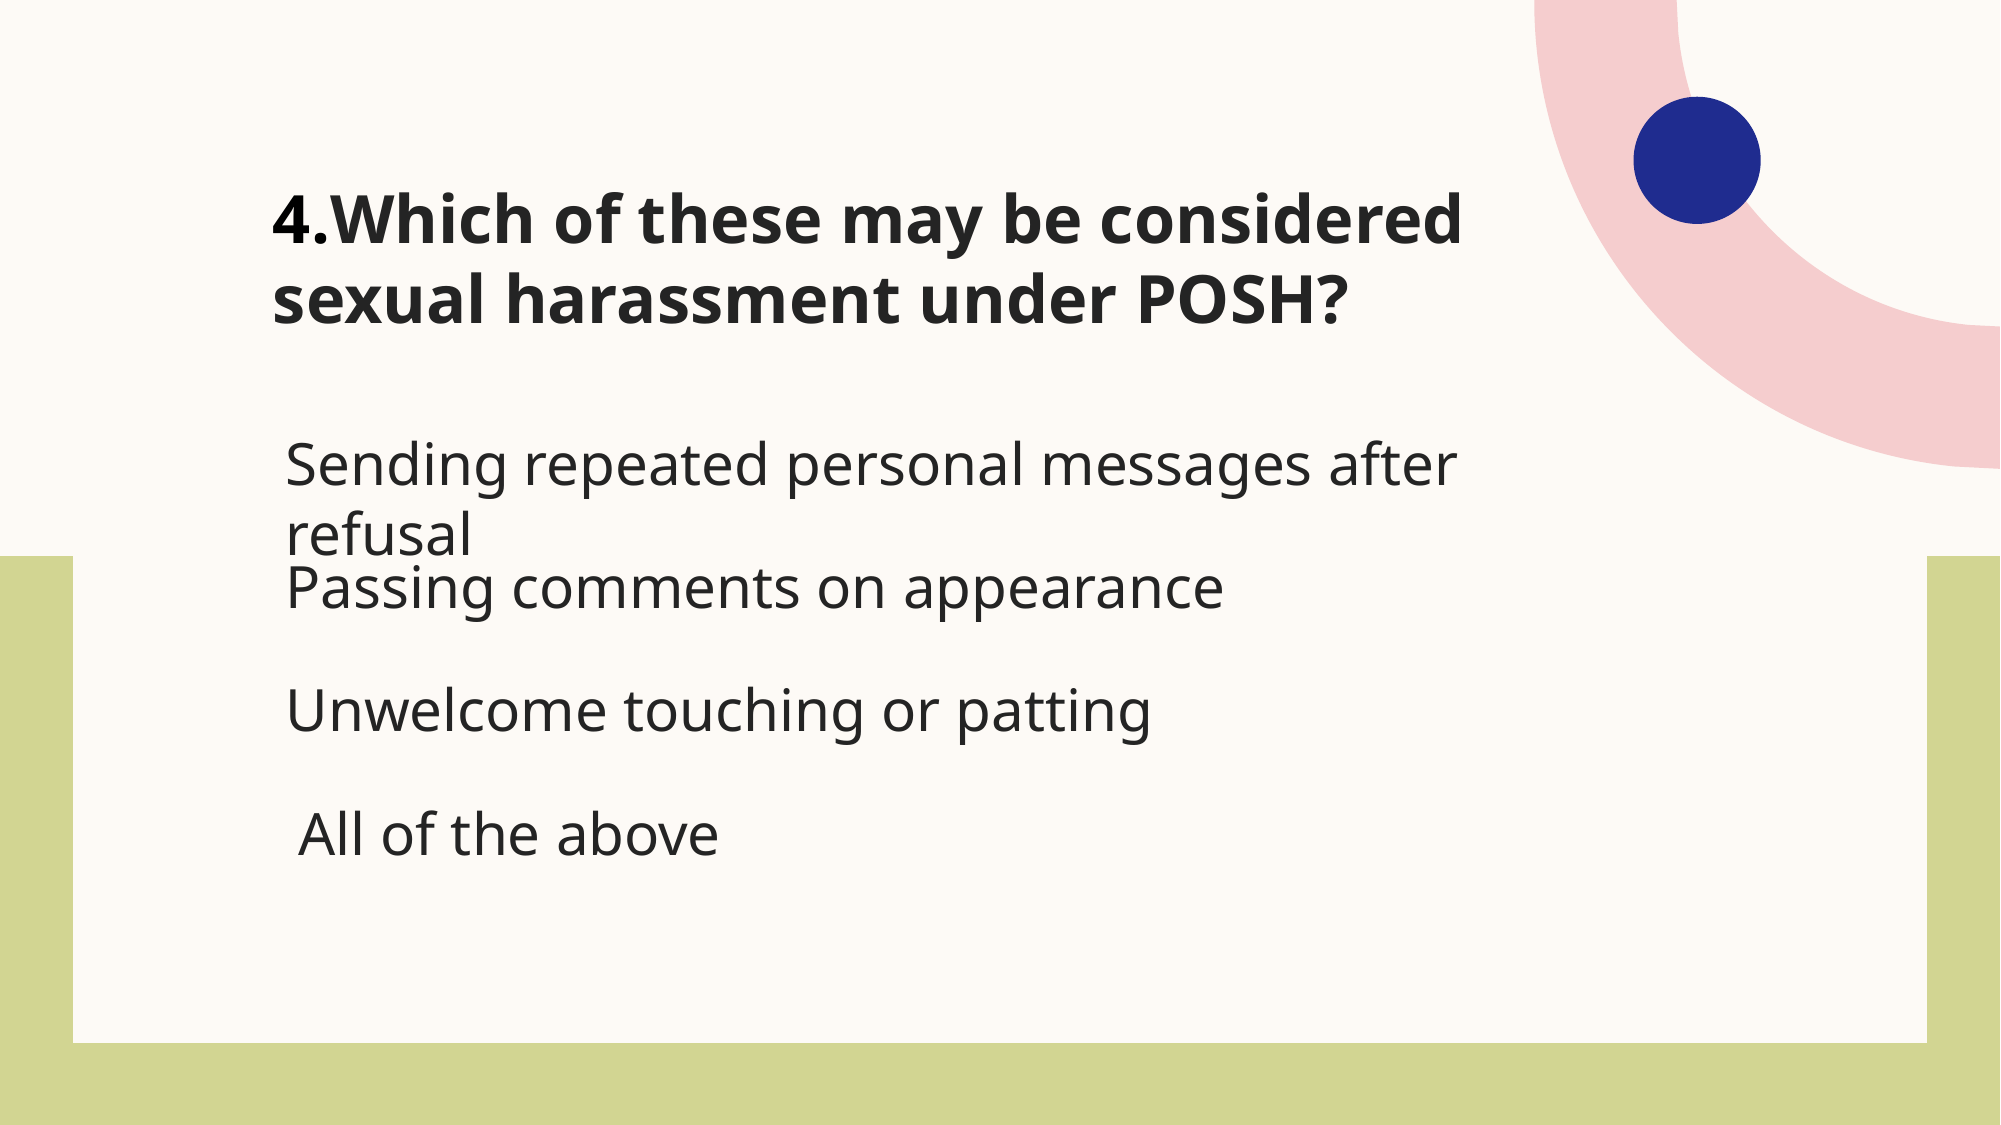

4.Which of these may be considered sexual harassment under POSH?
Sending repeated personal messages after refusal
Passing comments on appearance
Unwelcome touching or patting
All of the above